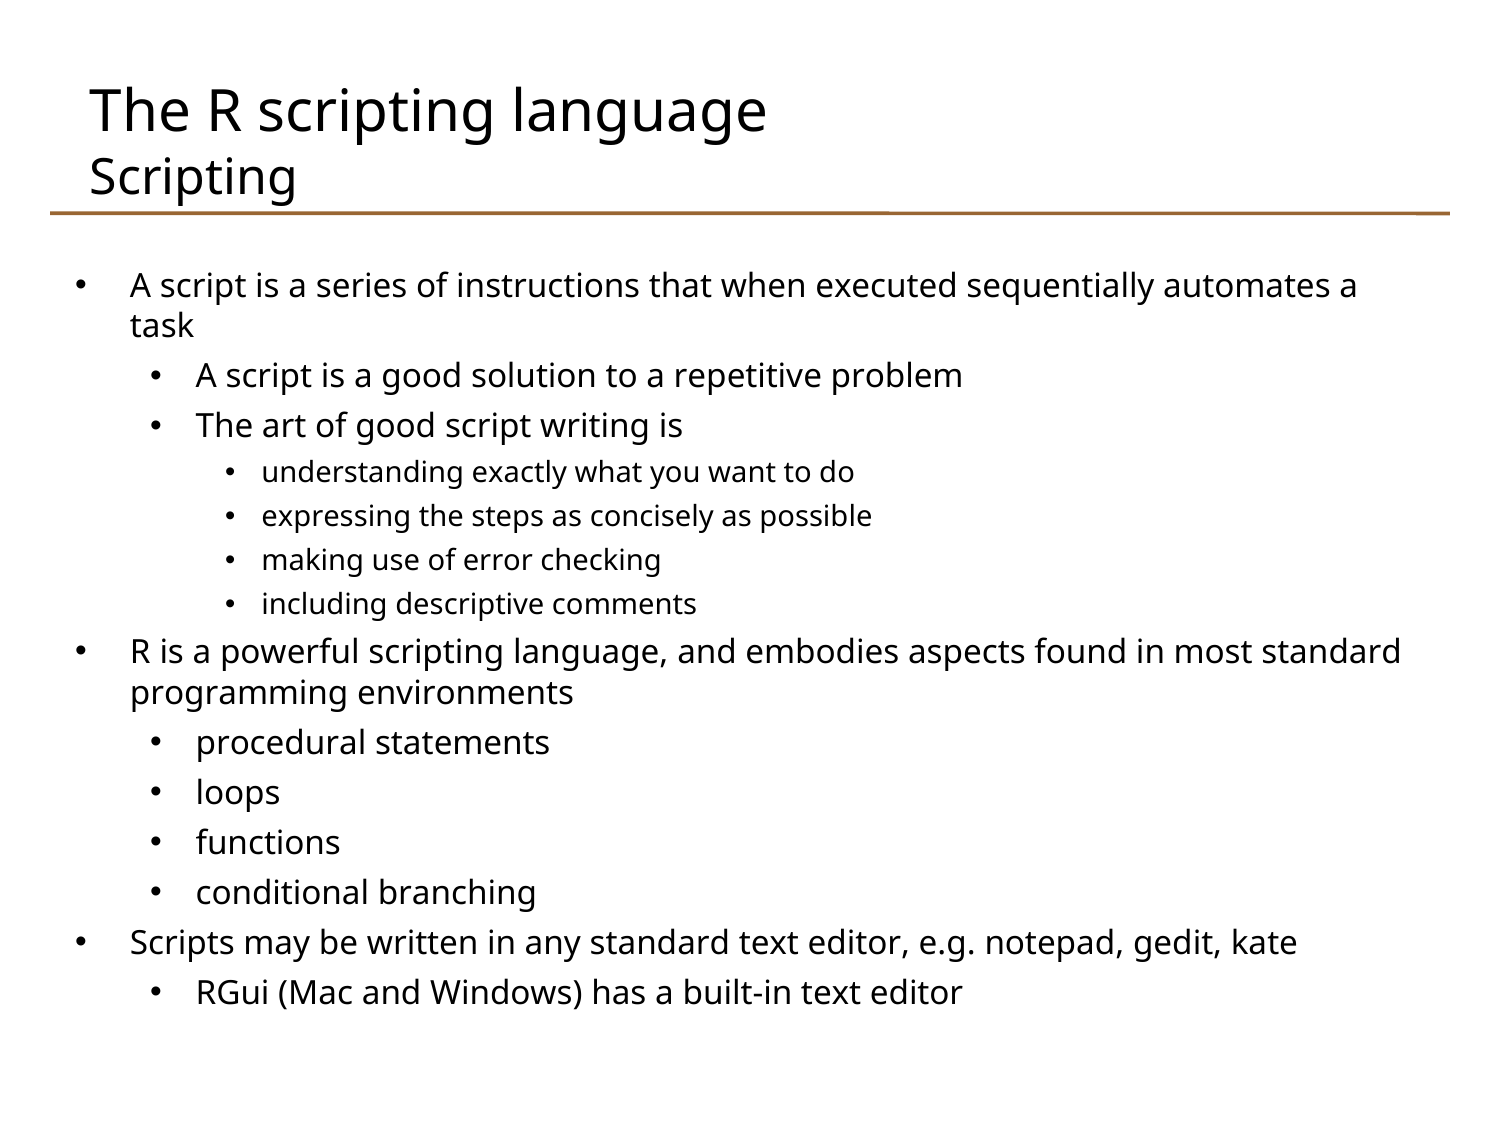

The R scripting language
Scripting
A script is a series of instructions that when executed sequentially automates a task
A script is a good solution to a repetitive problem
The art of good script writing is
understanding exactly what you want to do
expressing the steps as concisely as possible
making use of error checking
including descriptive comments
R is a powerful scripting language, and embodies aspects found in most standard programming environments
procedural statements
loops
functions
conditional branching
Scripts may be written in any standard text editor, e.g. notepad, gedit, kate
RGui (Mac and Windows) has a built-in text editor